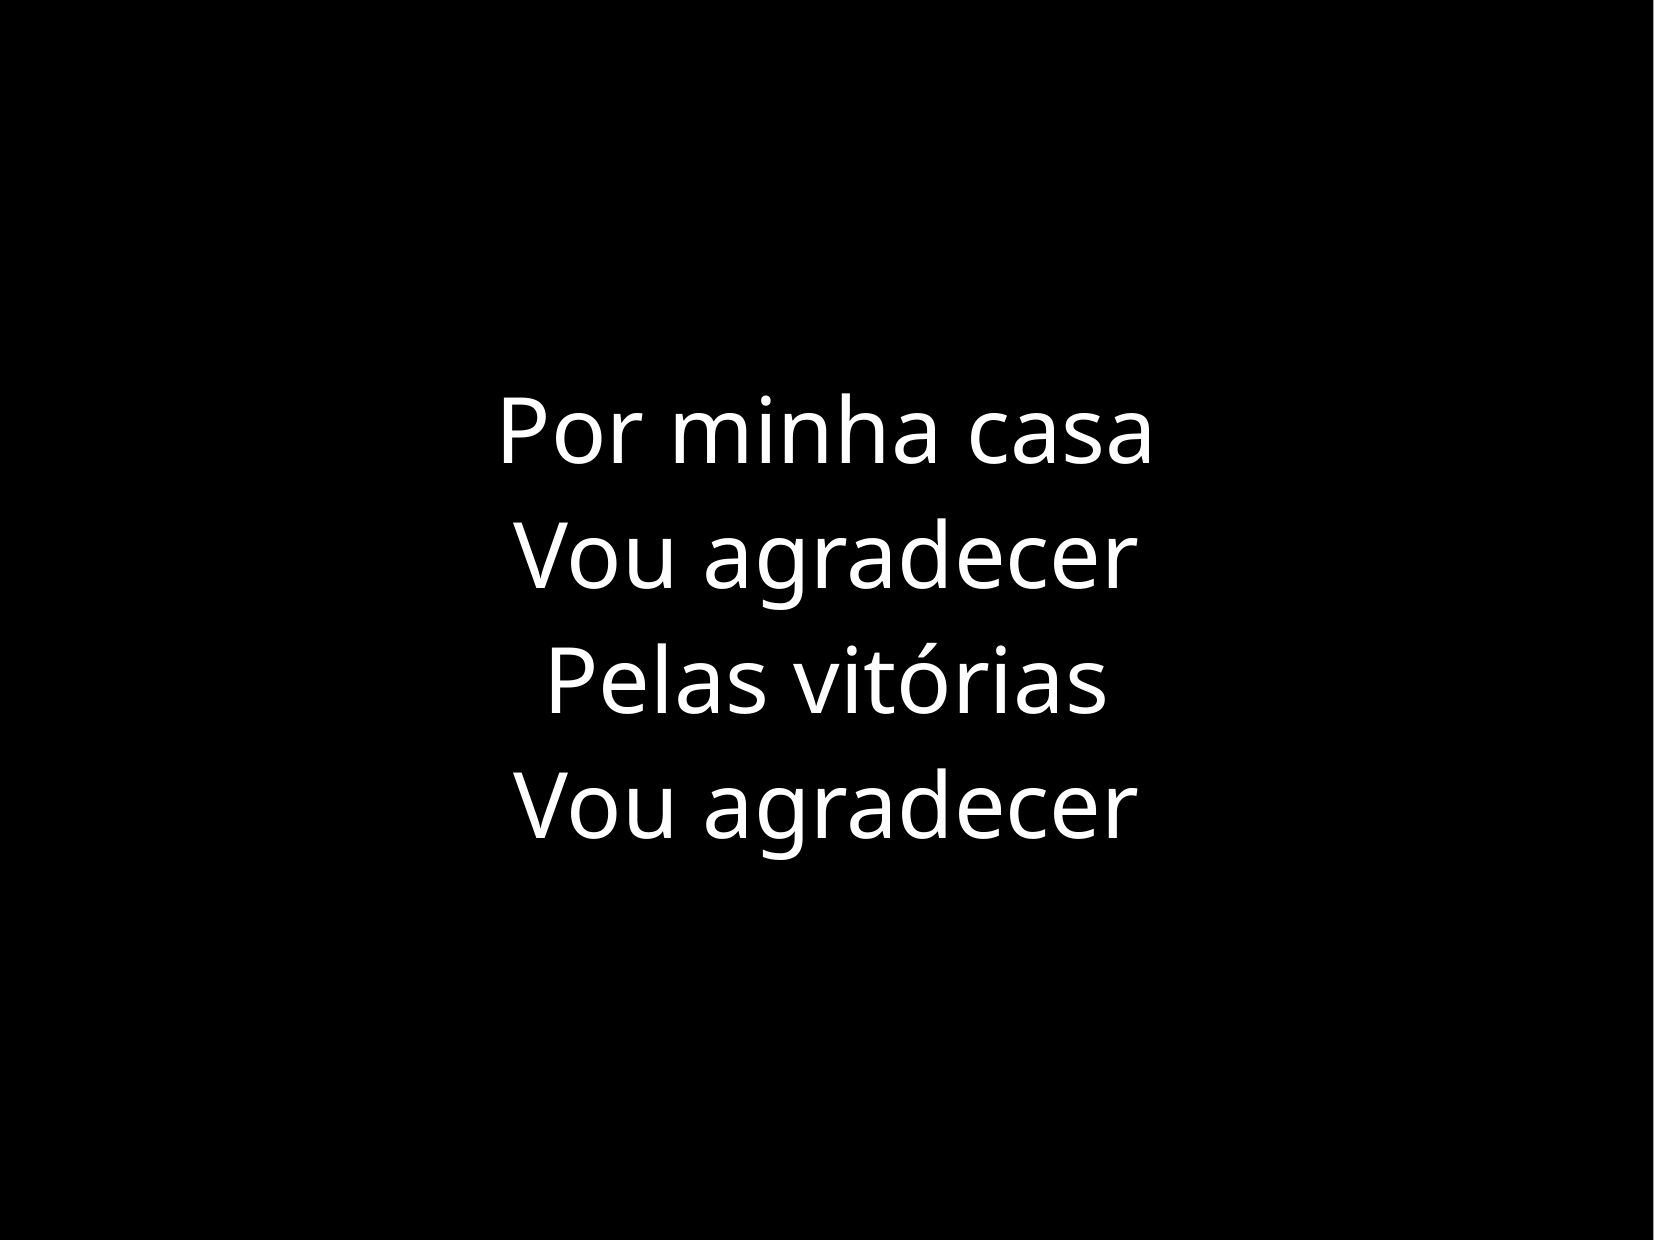

# Por minha casa
Vou agradecer
Pelas vitórias
Vou agradecer